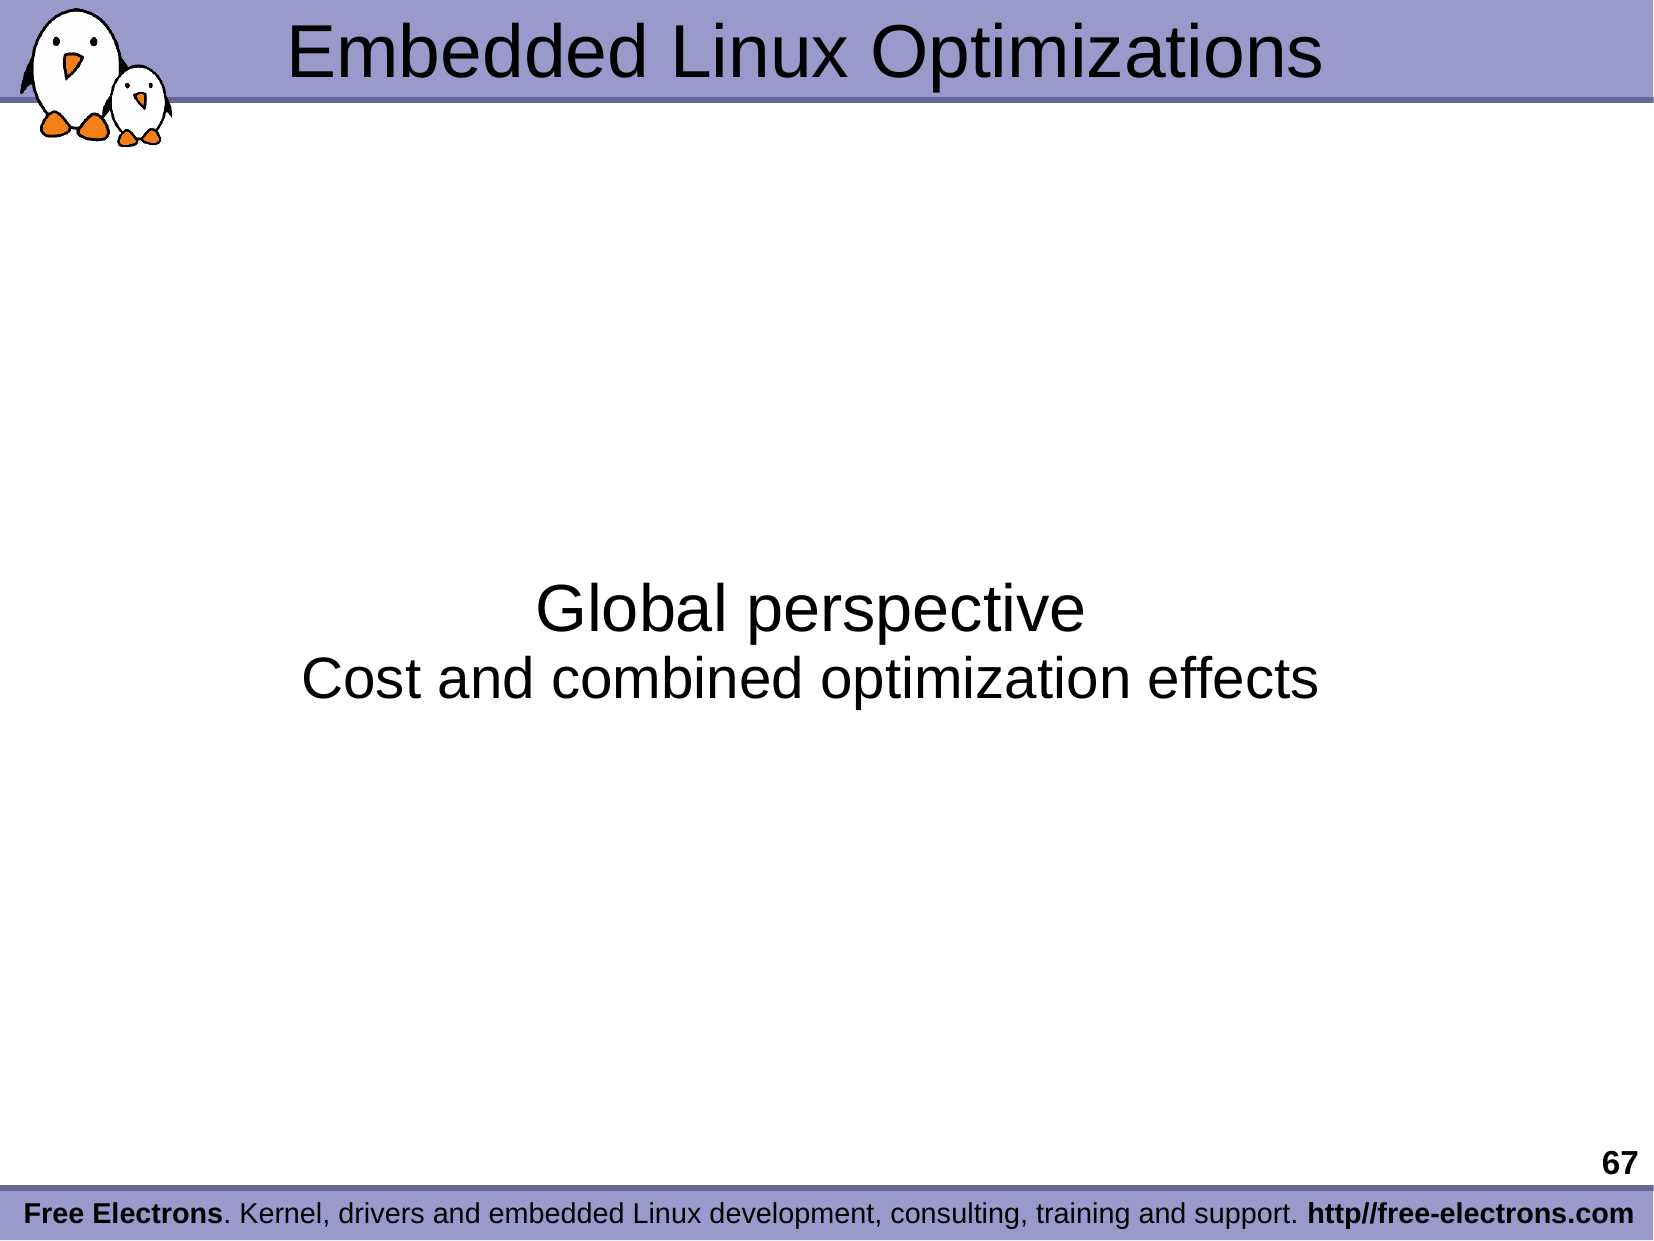

# Embedded Linux Optimizations
Global perspective
Cost and combined optimization effects